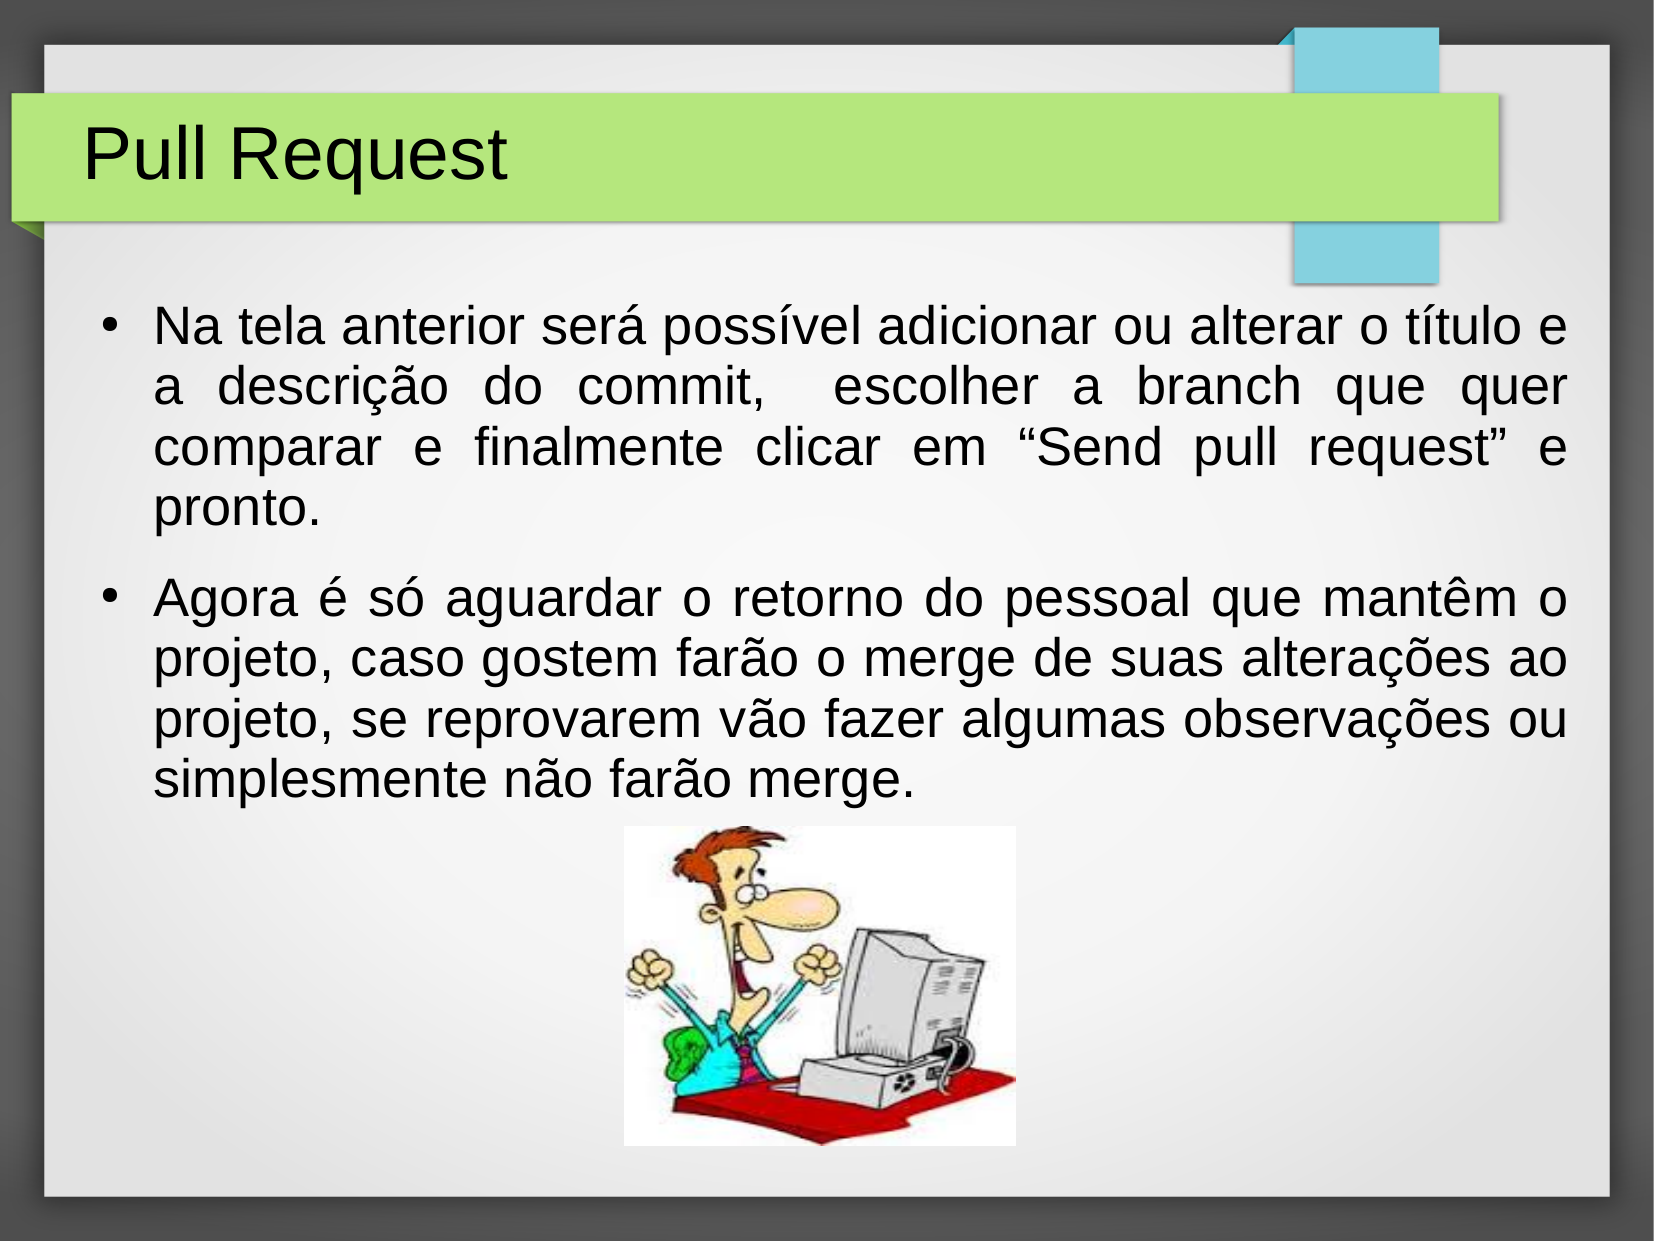

# Pull Request
Na tela anterior será possível adicionar ou alterar o título e a descrição do commit, escolher a branch que quer comparar e finalmente clicar em “Send pull request” e pronto.
Agora é só aguardar o retorno do pessoal que mantêm o projeto, caso gostem farão o merge de suas alterações ao projeto, se reprovarem vão fazer algumas observações ou simplesmente não farão merge.